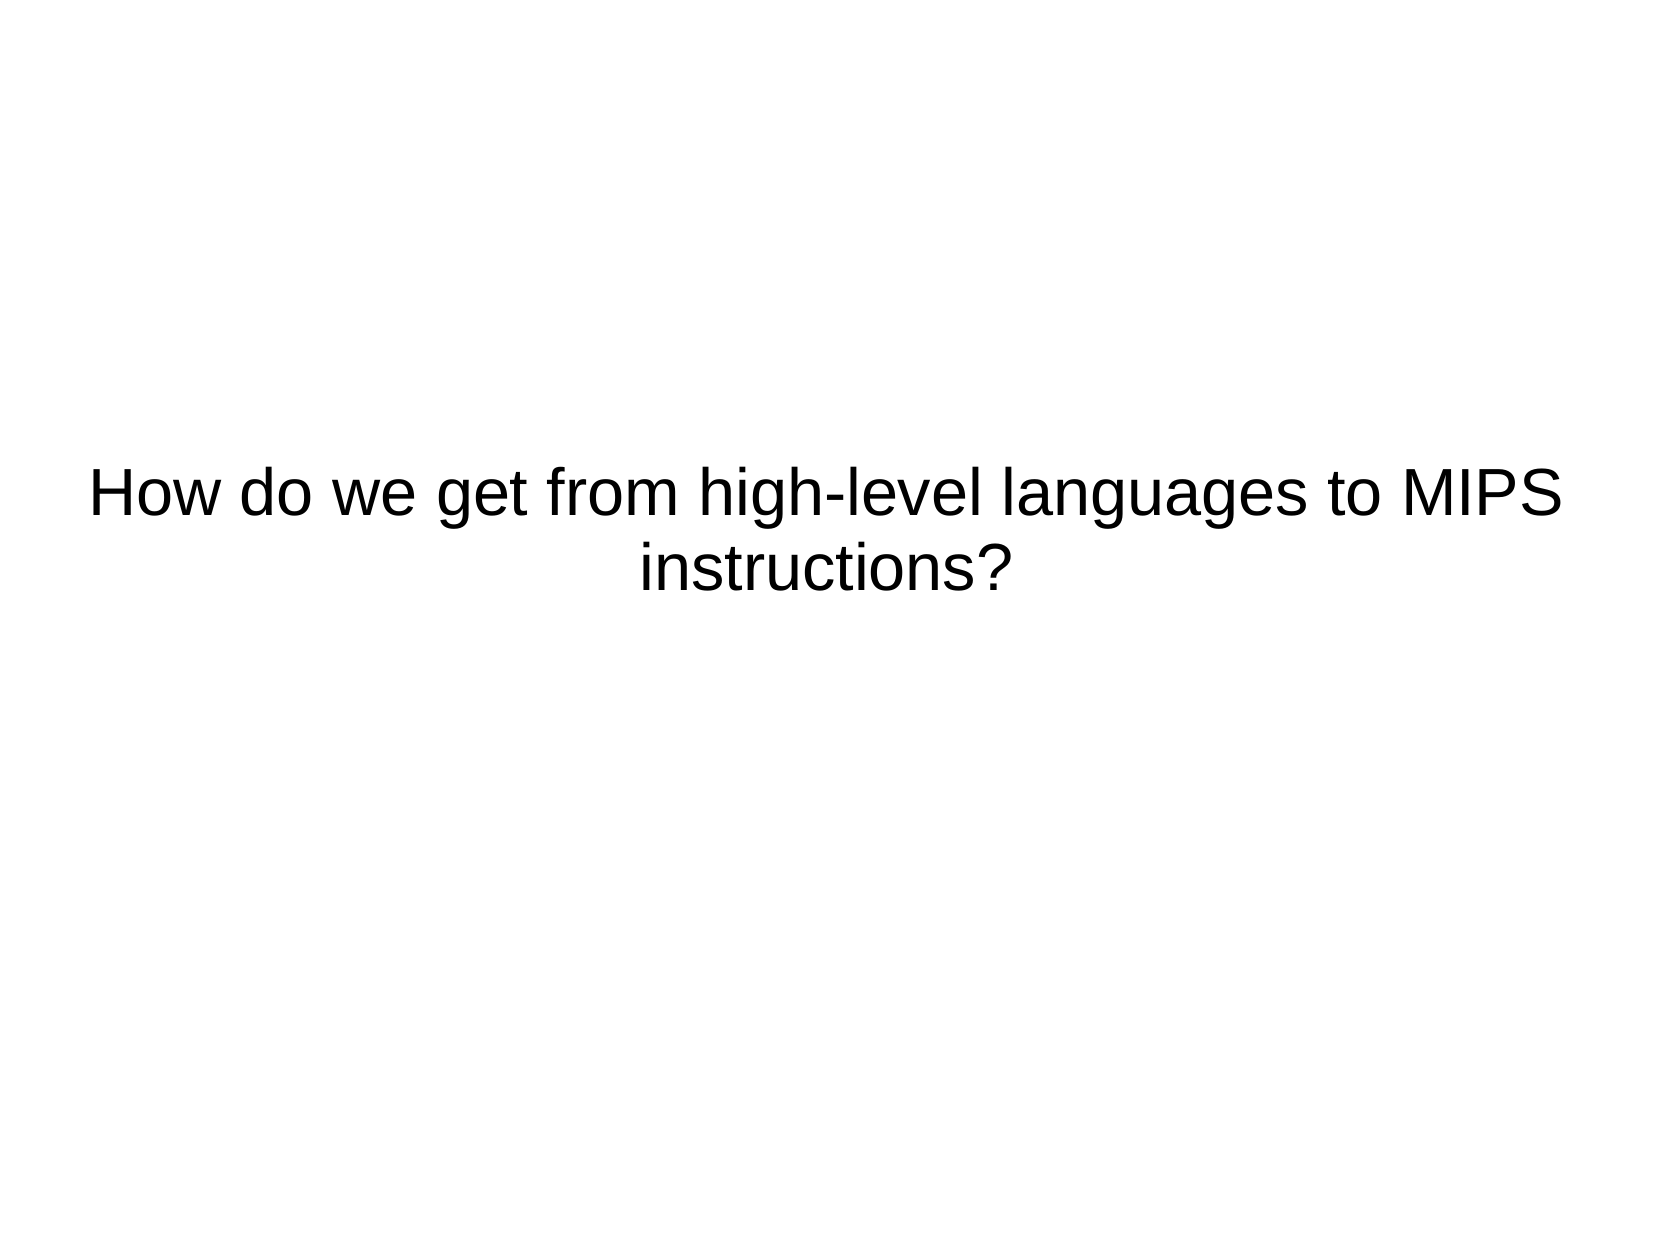

# How do we get from high-level languages to MIPS instructions?